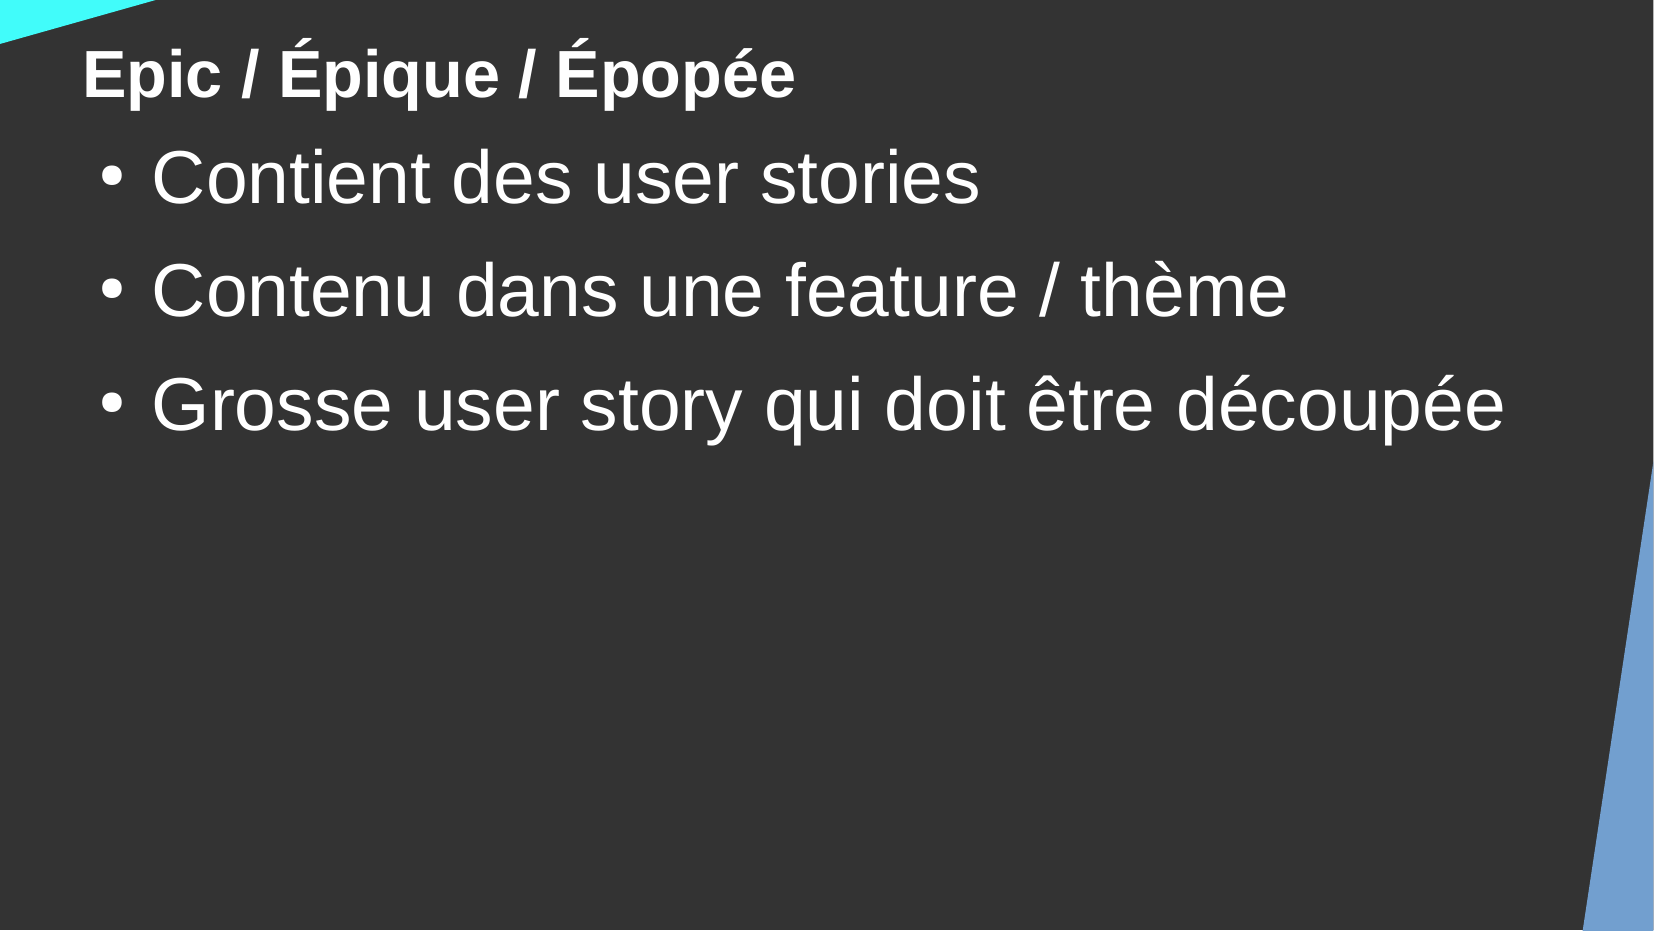

Epic / Épique / Épopée
# Contient des user stories
Contenu dans une feature / thème
Grosse user story qui doit être découpée